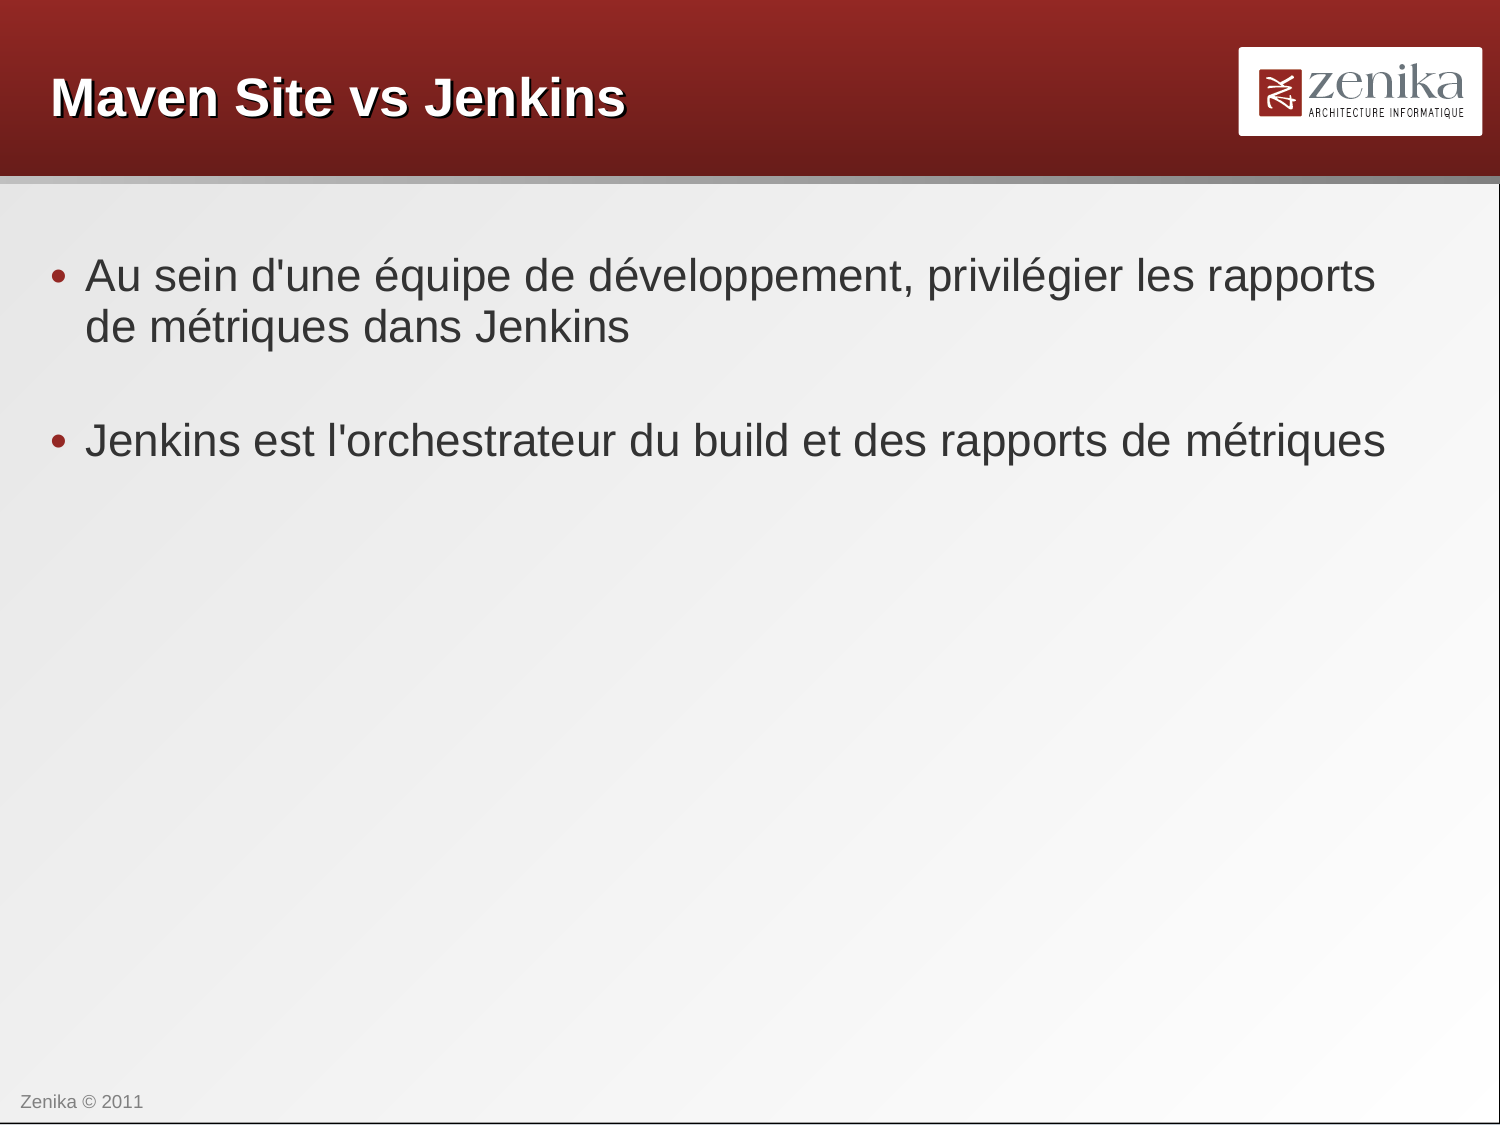

# Maven Site vs Jenkins
Au sein d'une équipe de développement, privilégier les rapports de métriques dans Jenkins
Jenkins est l'orchestrateur du build et des rapports de métriques